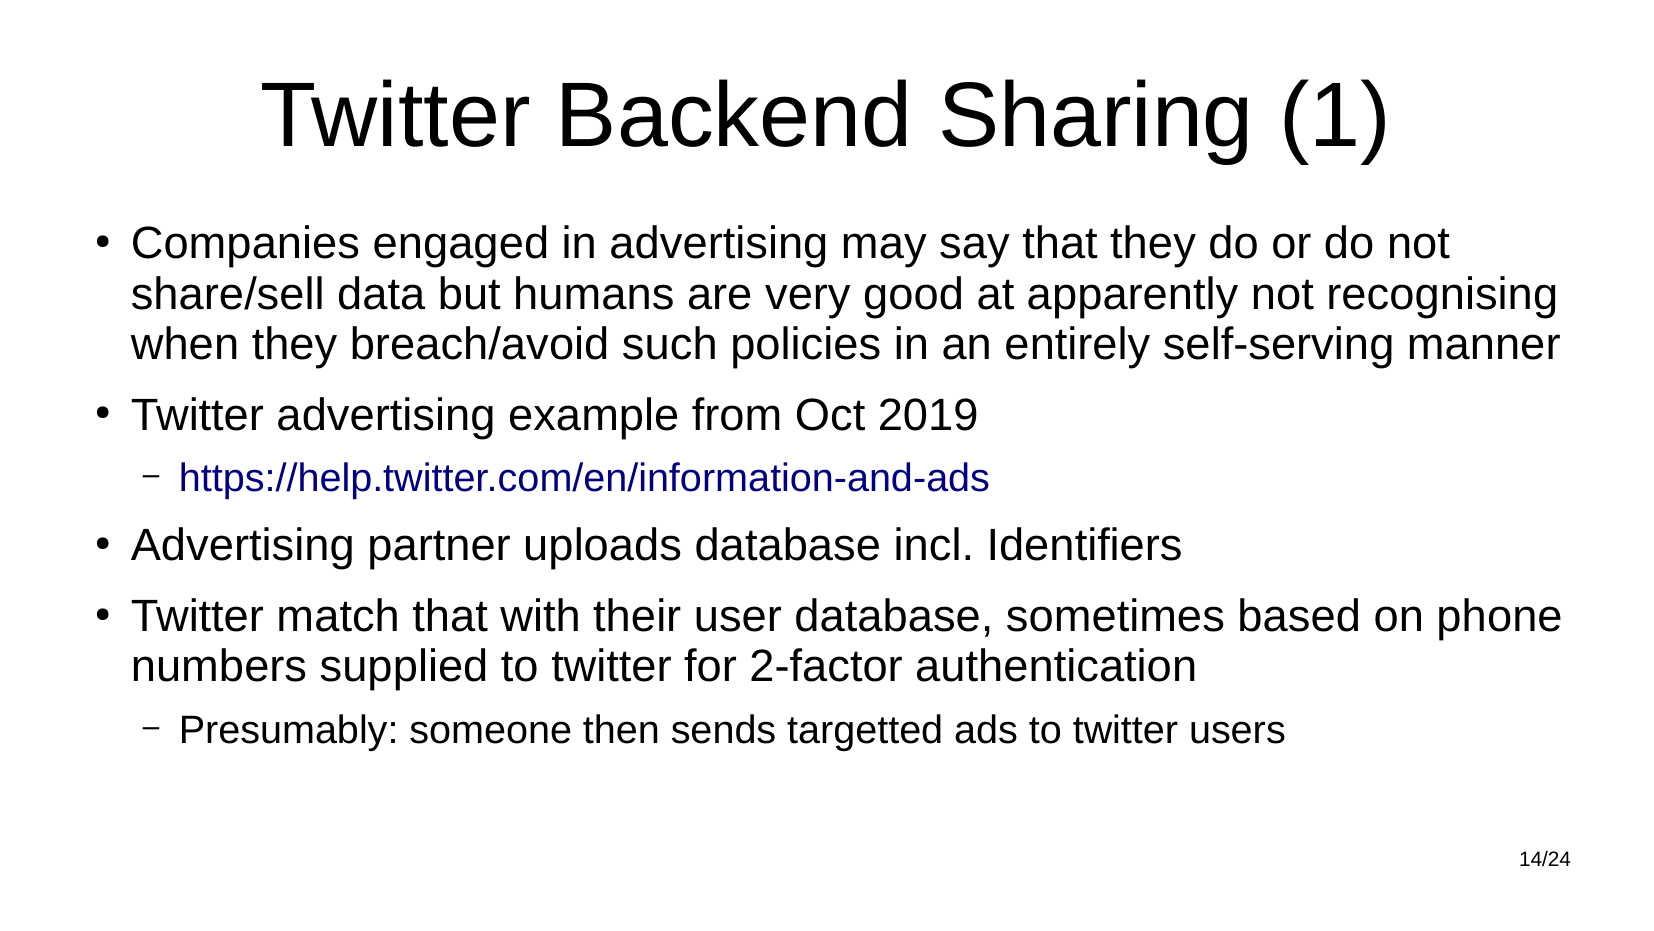

# Twitter Backend Sharing (1)
Companies engaged in advertising may say that they do or do not share/sell data but humans are very good at apparently not recognising when they breach/avoid such policies in an entirely self-serving manner
Twitter advertising example from Oct 2019
https://help.twitter.com/en/information-and-ads
Advertising partner uploads database incl. Identifiers
Twitter match that with their user database, sometimes based on phone numbers supplied to twitter for 2-factor authentication
Presumably: someone then sends targetted ads to twitter users
14